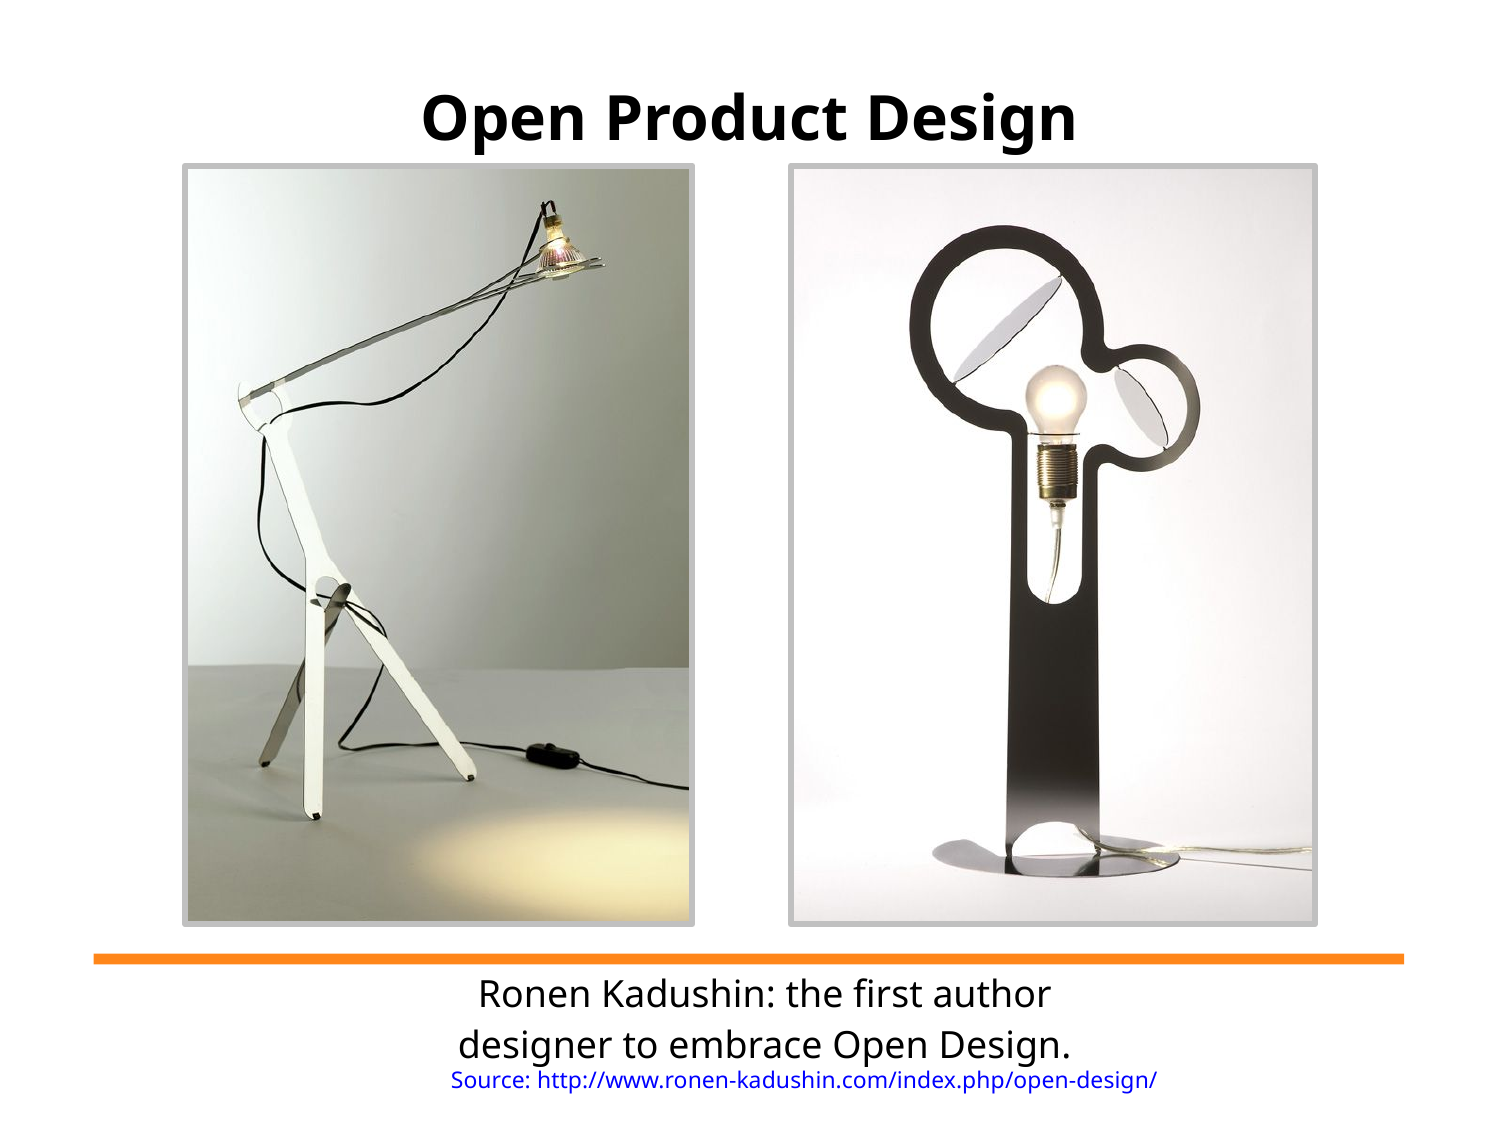

# Open Product Design
Ronen Kadushin: the first author designer to embrace Open Design.
Source: http://www.ronen-kadushin.com/index.php/open-design/